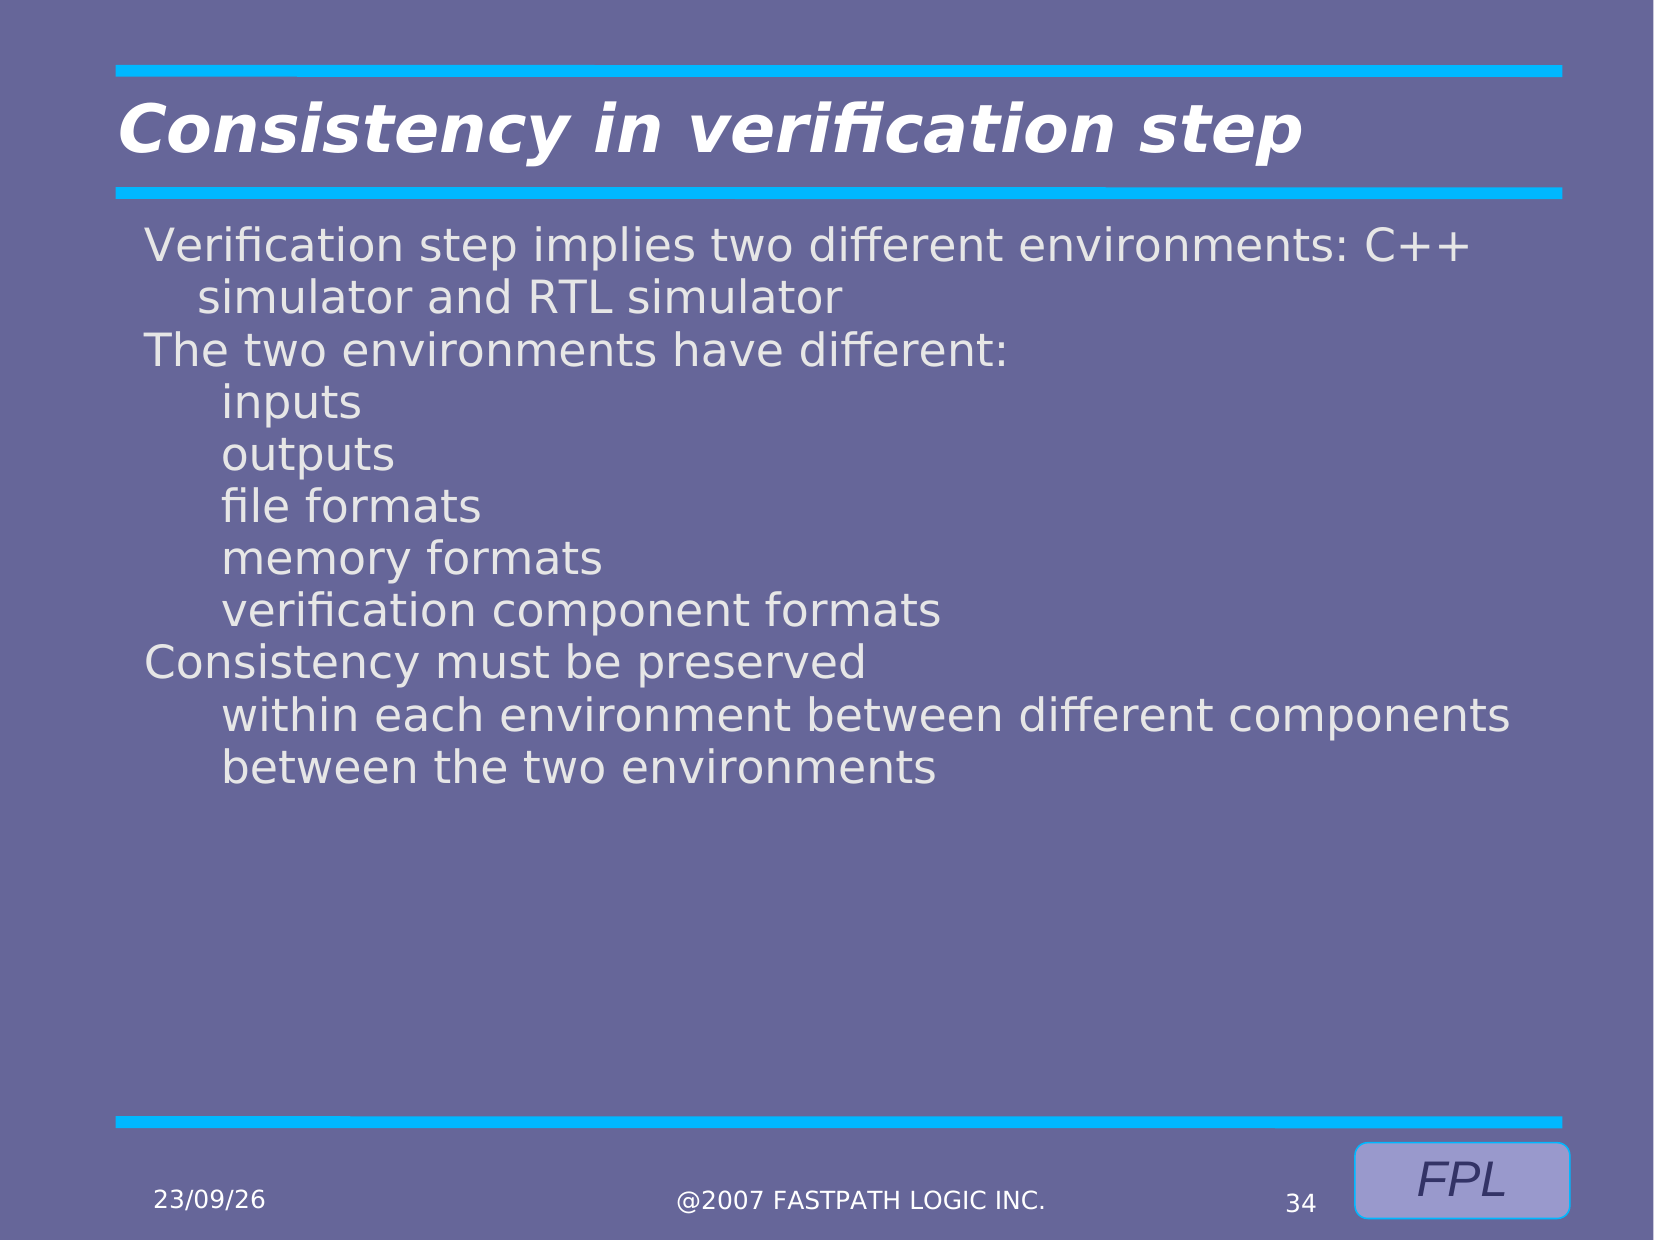

# Consistency in verification step
Verification step implies two different environments: C++ simulator and RTL simulator
The two environments have different:
inputs
outputs
file formats
memory formats
verification component formats
Consistency must be preserved
within each environment between different components
between the two environments
34